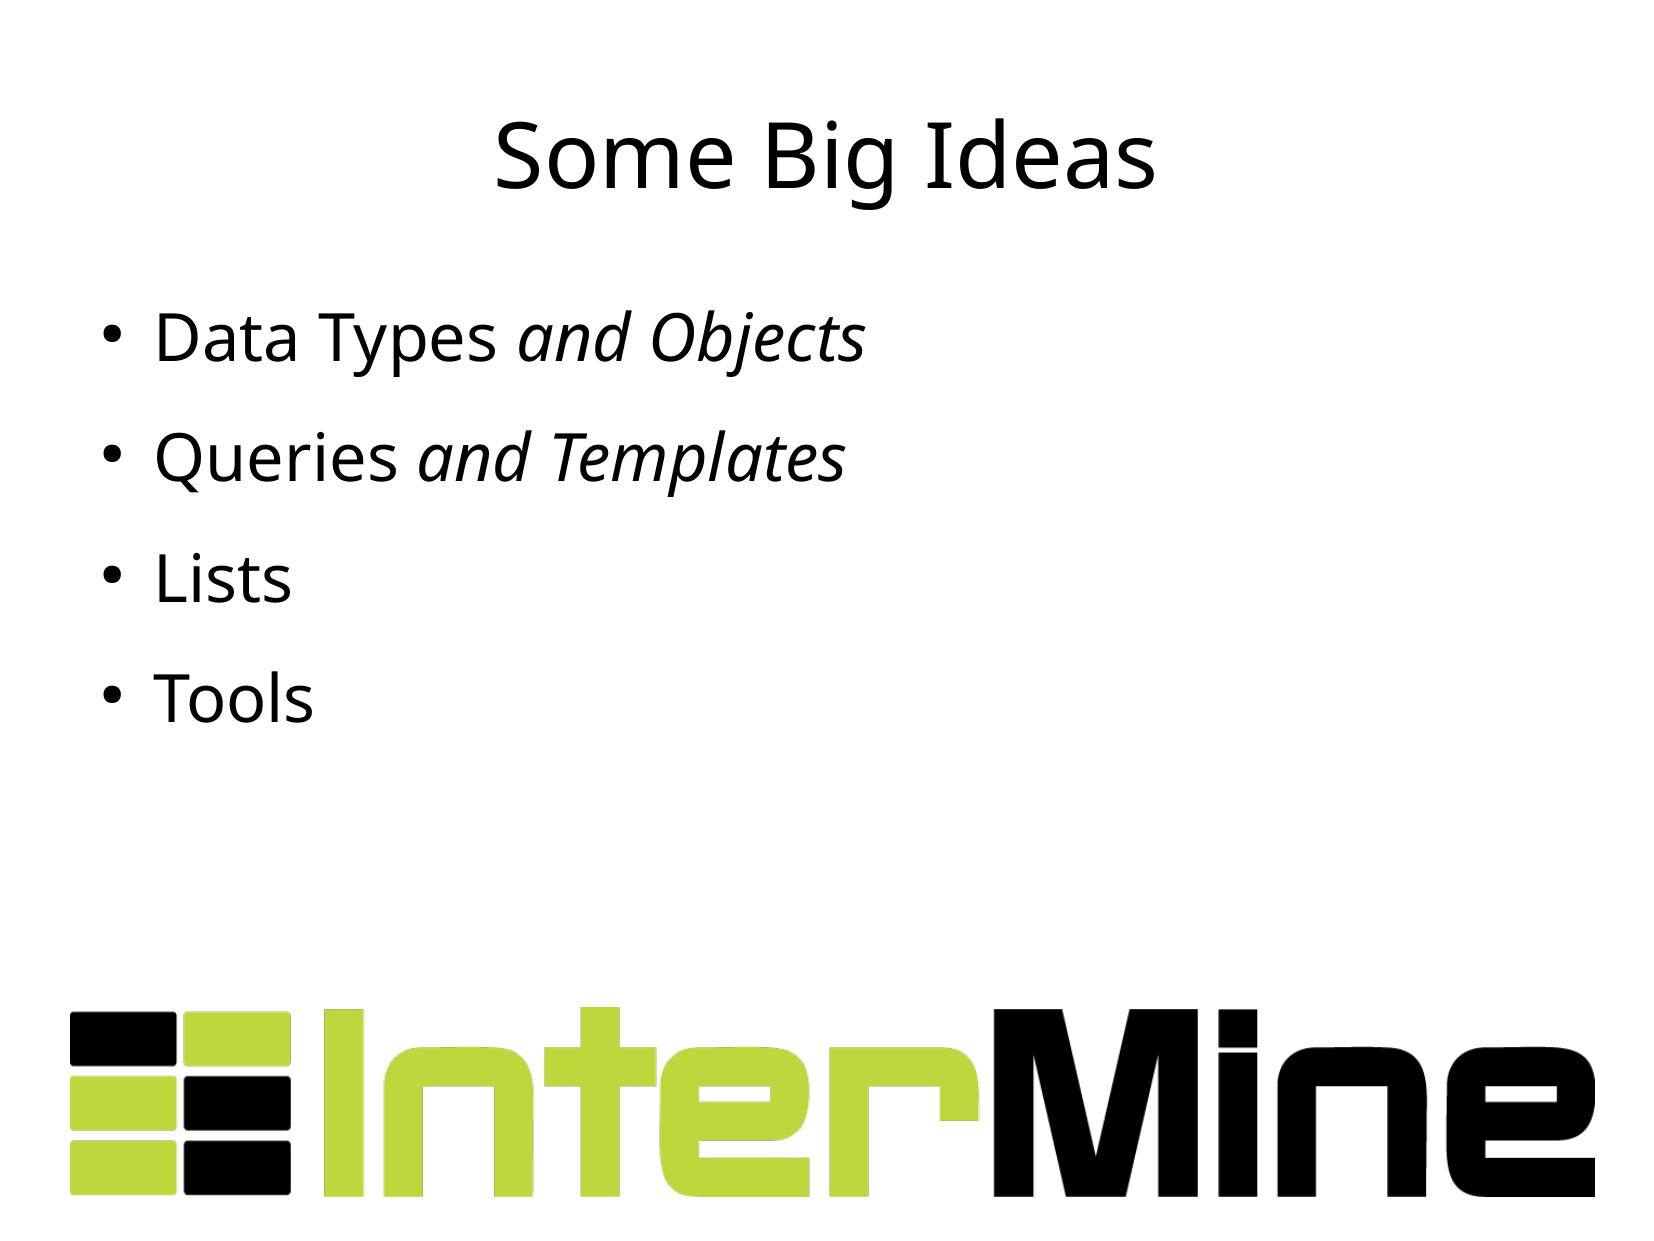

# Some Big Ideas
Data Types and Objects
Queries and Templates
Lists
Tools